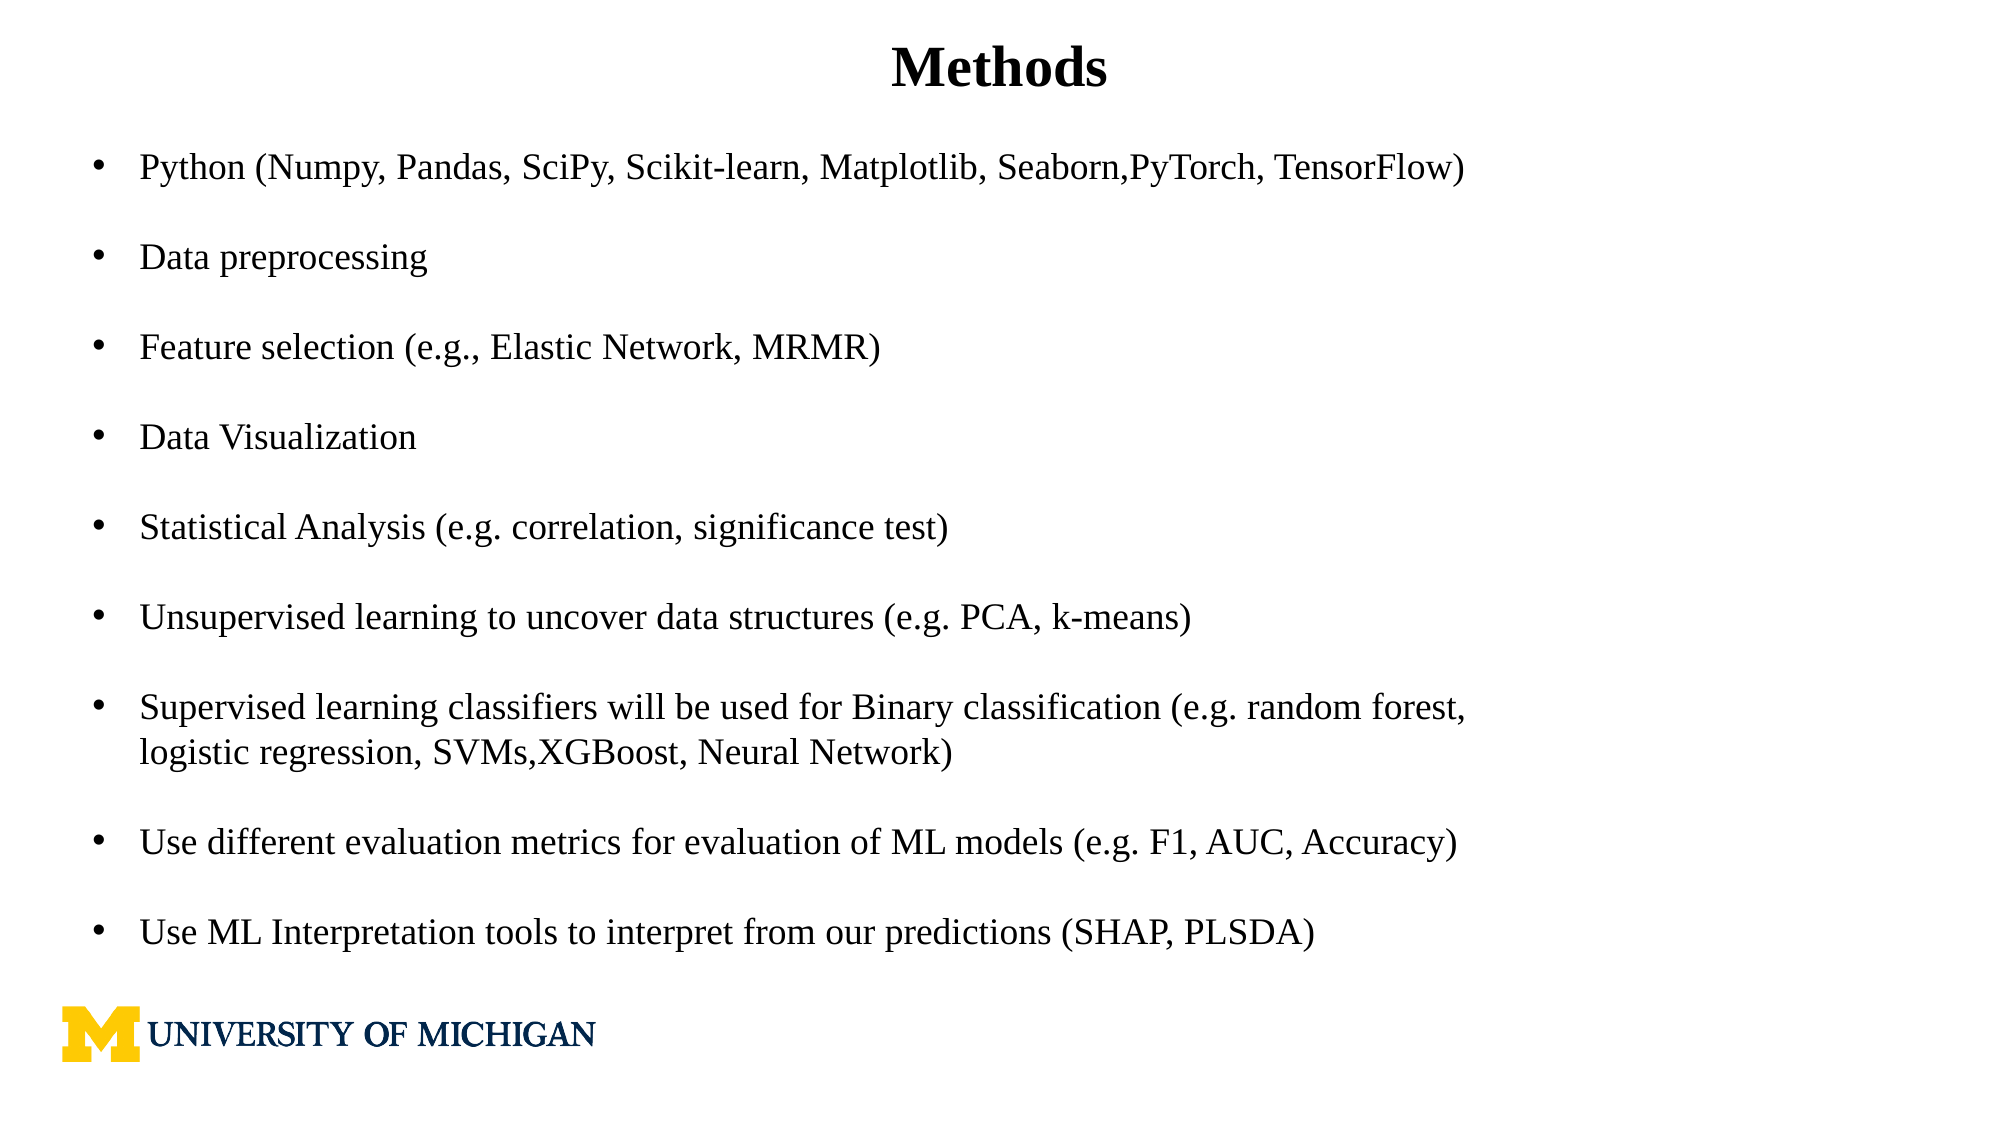

Methods
Python (Numpy, Pandas, SciPy, Scikit-learn, Matplotlib, Seaborn,PyTorch, TensorFlow)
Data preprocessing
Feature selection (e.g., Elastic Network, MRMR)
Data Visualization
Statistical Analysis (e.g. correlation, significance test)
Unsupervised learning to uncover data structures (e.g. PCA, k-means)
Supervised learning classifiers will be used for Binary classification (e.g. random forest, logistic regression, SVMs,XGBoost, Neural Network)
Use different evaluation metrics for evaluation of ML models (e.g. F1, AUC, Accuracy)
Use ML Interpretation tools to interpret from our predictions (SHAP, PLSDA)